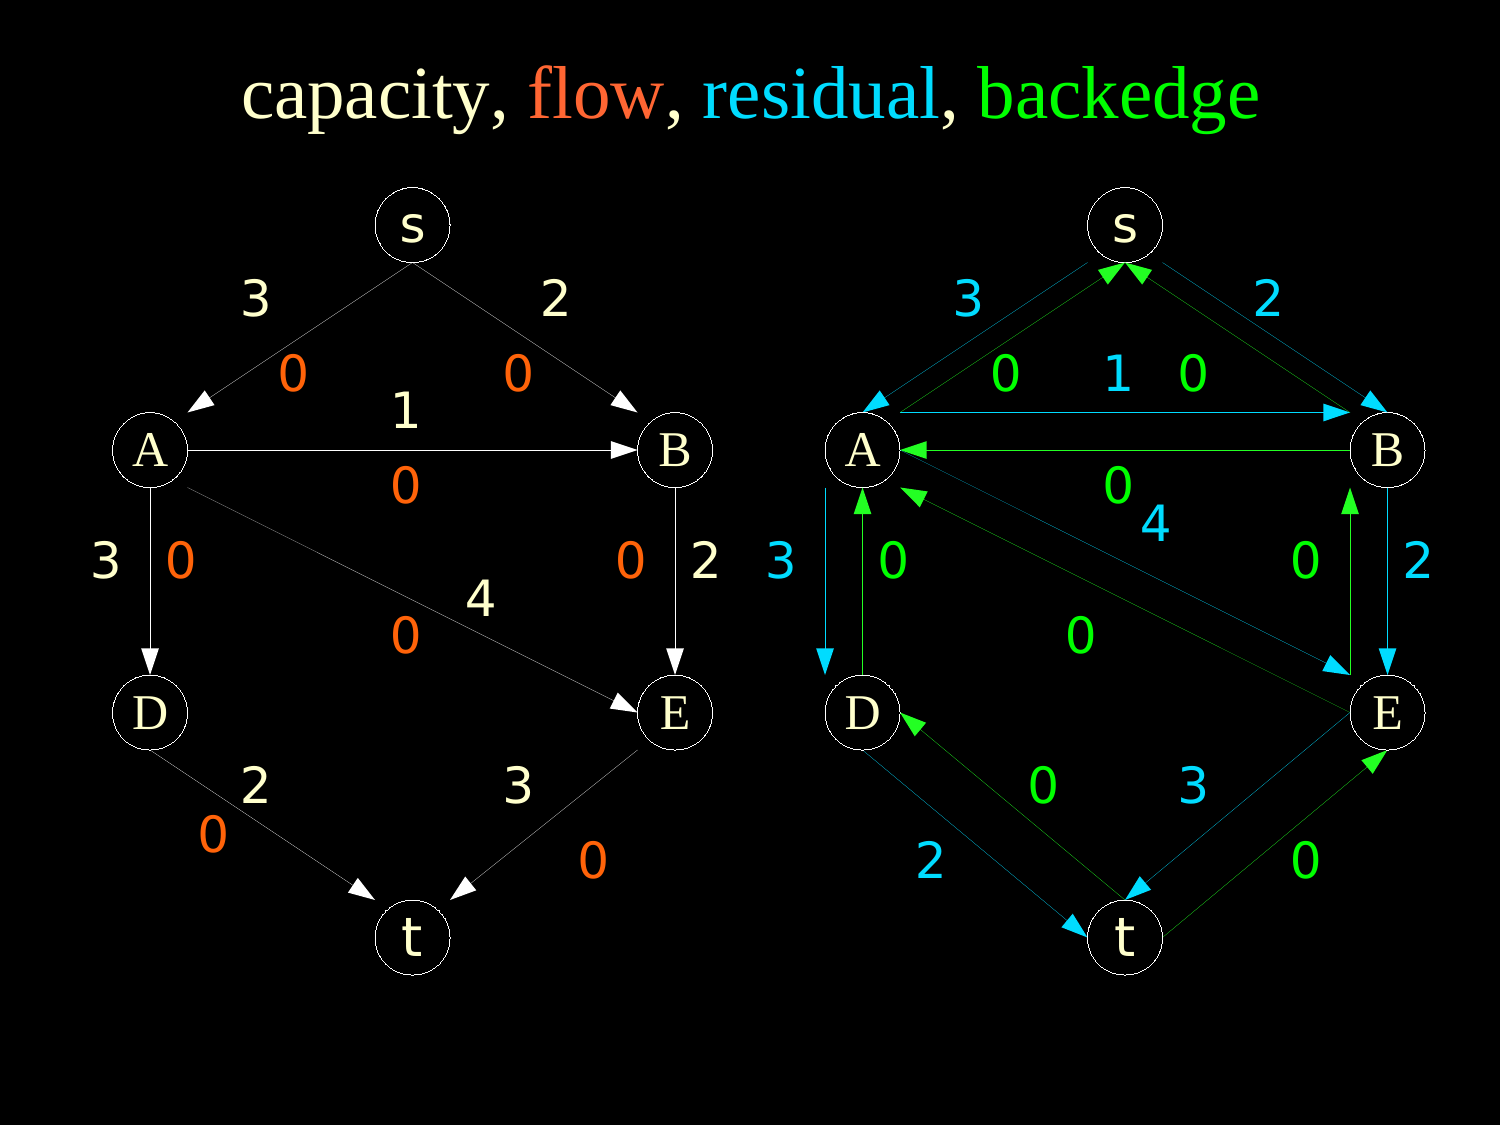

# capacity, flow, residual, backedge
s
s
3
2
3
2
0
0
0
1
0
1
A
B
A
B
0
0
4
3
0
0
2
3
0
0
2
4
0
0
D
E
D
E
2
3
0
3
0
0
2
0
t
t